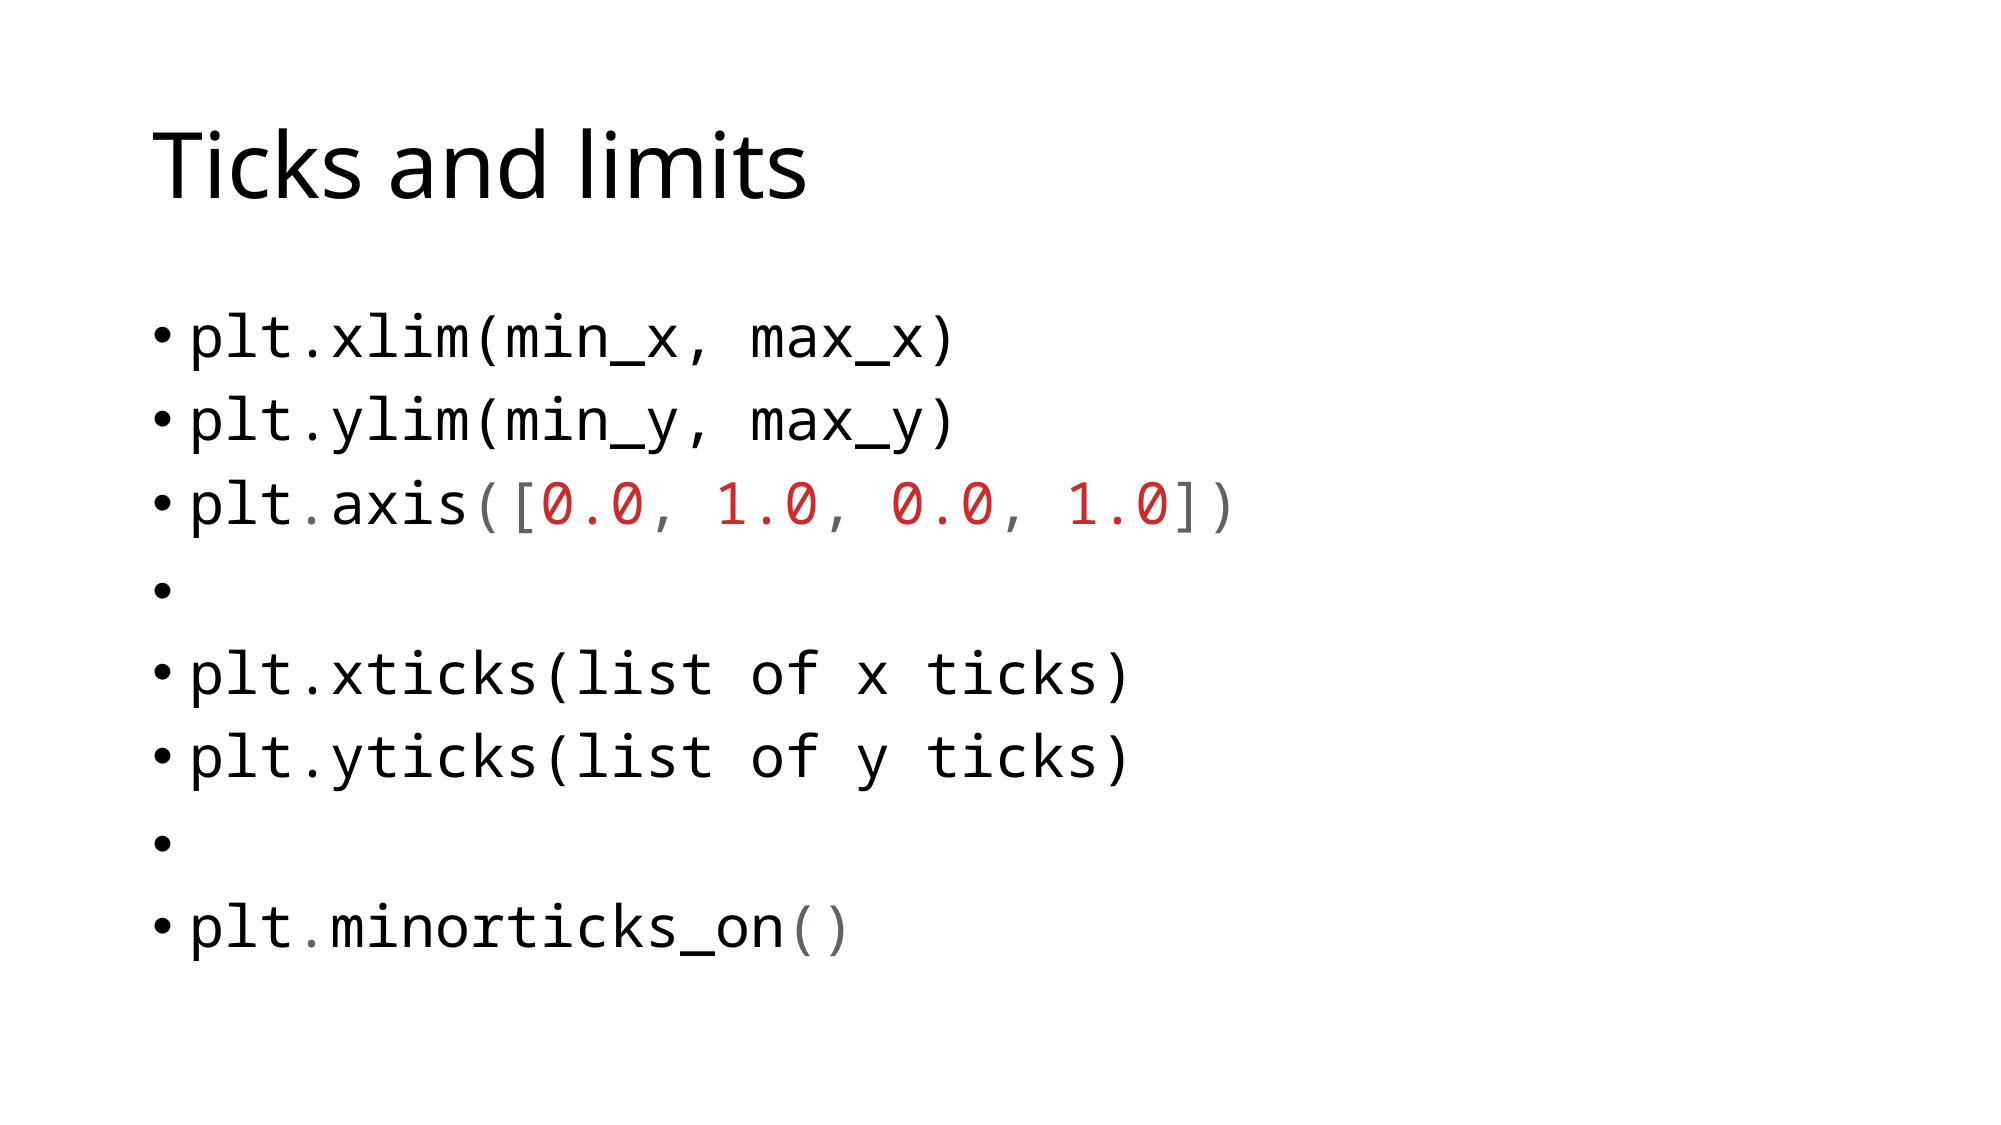

# Ticks and limits
plt.xlim(min_x, max_x)
plt.ylim(min_y, max_y)
plt.axis([0.0, 1.0, 0.0, 1.0])
plt.xticks(list of x ticks)
plt.yticks(list of y ticks)
plt.minorticks_on()